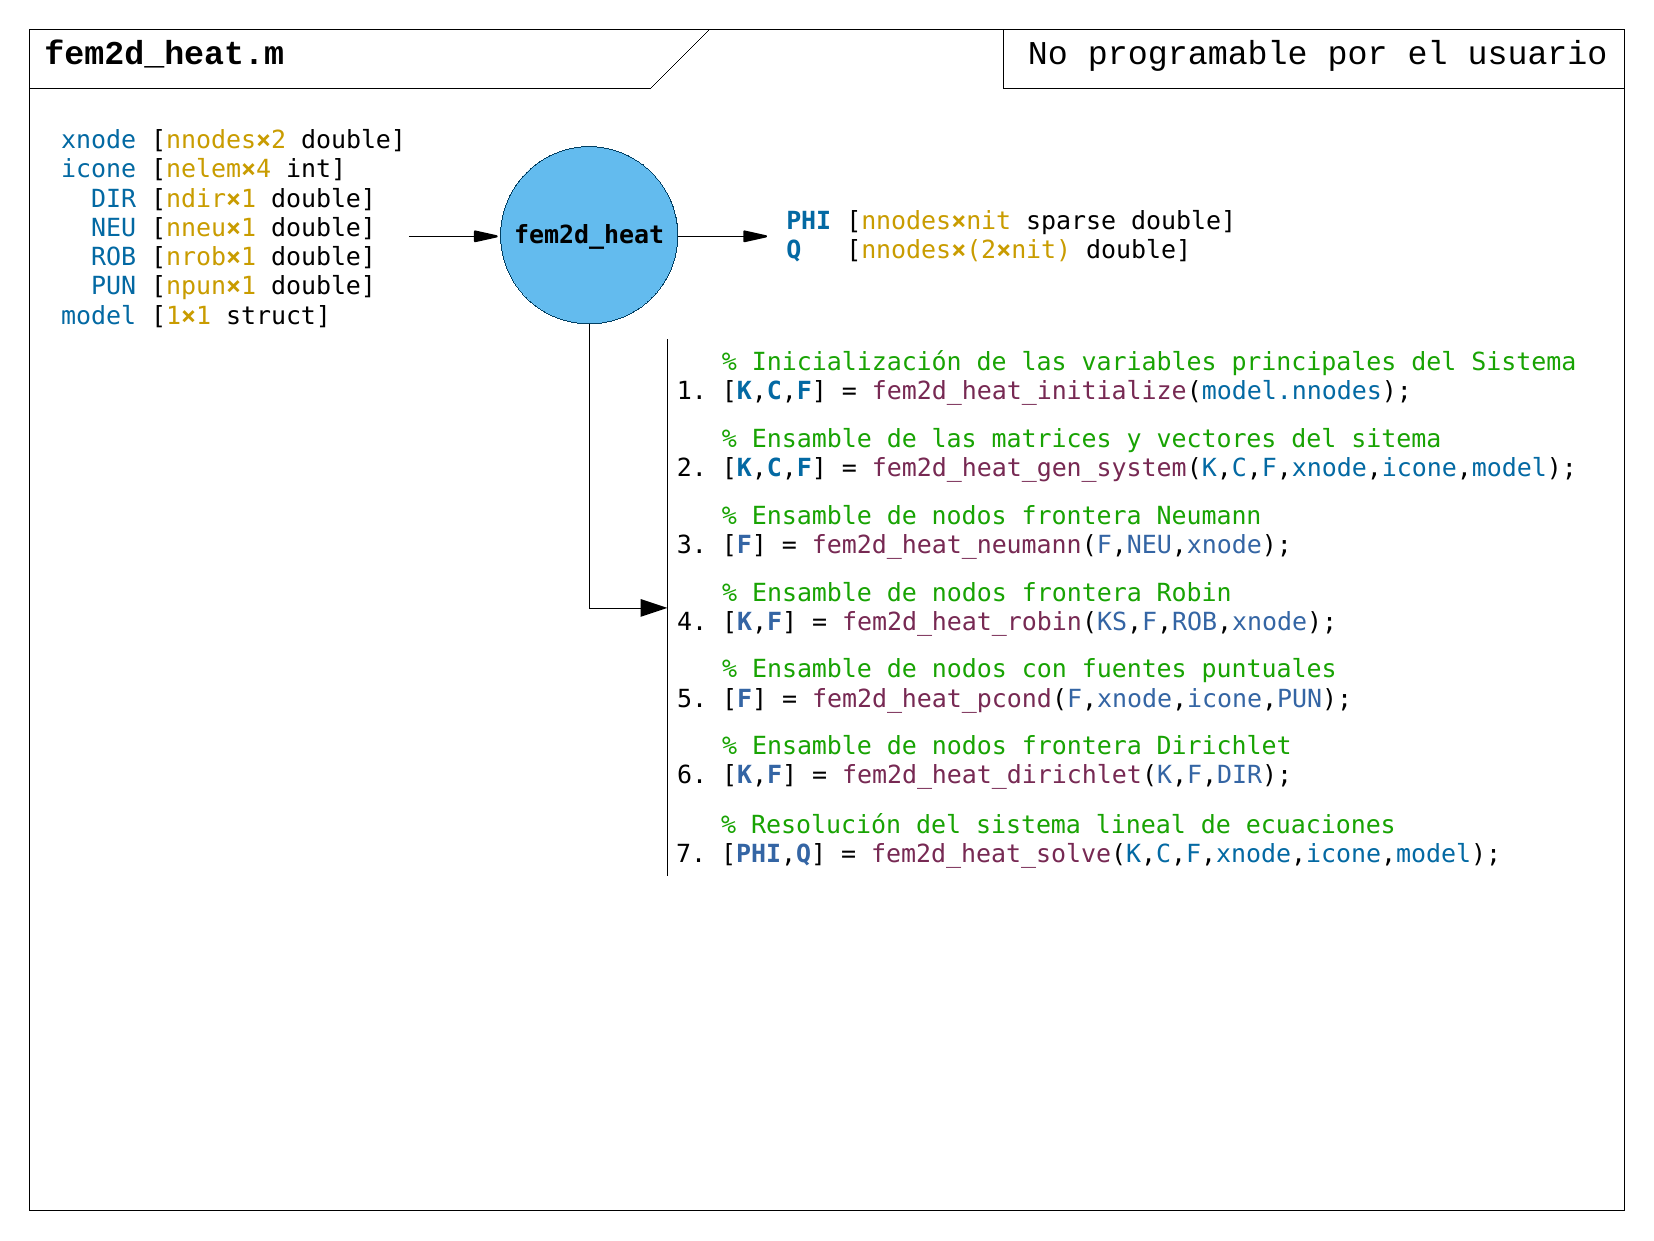

fem2d_heat.m
No programable por el usuario
xnode [nnodes×2 double]
icone [nelem×4 int]
DIR [ndir×1 double]
NEU [nneu×1 double]
ROB [nrob×1 double]
PUN [npun×1 double]
model [1×1 struct]
fem2d_heat
PHI [nnodes×nit sparse double]
Q [nnodes×(2×nit) double]
 % Inicialización de las variables principales del Sistema
1. [K,C,F] = fem2d_heat_initialize(model.nnodes);
 % Ensamble de las matrices y vectores del sitema
2. [K,C,F] = fem2d_heat_gen_system(K,C,F,xnode,icone,model);
 % Ensamble de nodos frontera Neumann
3. [F] = fem2d_heat_neumann(F,NEU,xnode);
 % Ensamble de nodos frontera Robin
4. [K,F] = fem2d_heat_robin(KS,F,ROB,xnode);
 % Ensamble de nodos con fuentes puntuales
5. [F] = fem2d_heat_pcond(F,xnode,icone,PUN);
 % Ensamble de nodos frontera Dirichlet
6. [K,F] = fem2d_heat_dirichlet(K,F,DIR);
 % Resolución del sistema lineal de ecuaciones
7. [PHI,Q] = fem2d_heat_solve(K,C,F,xnode,icone,model);